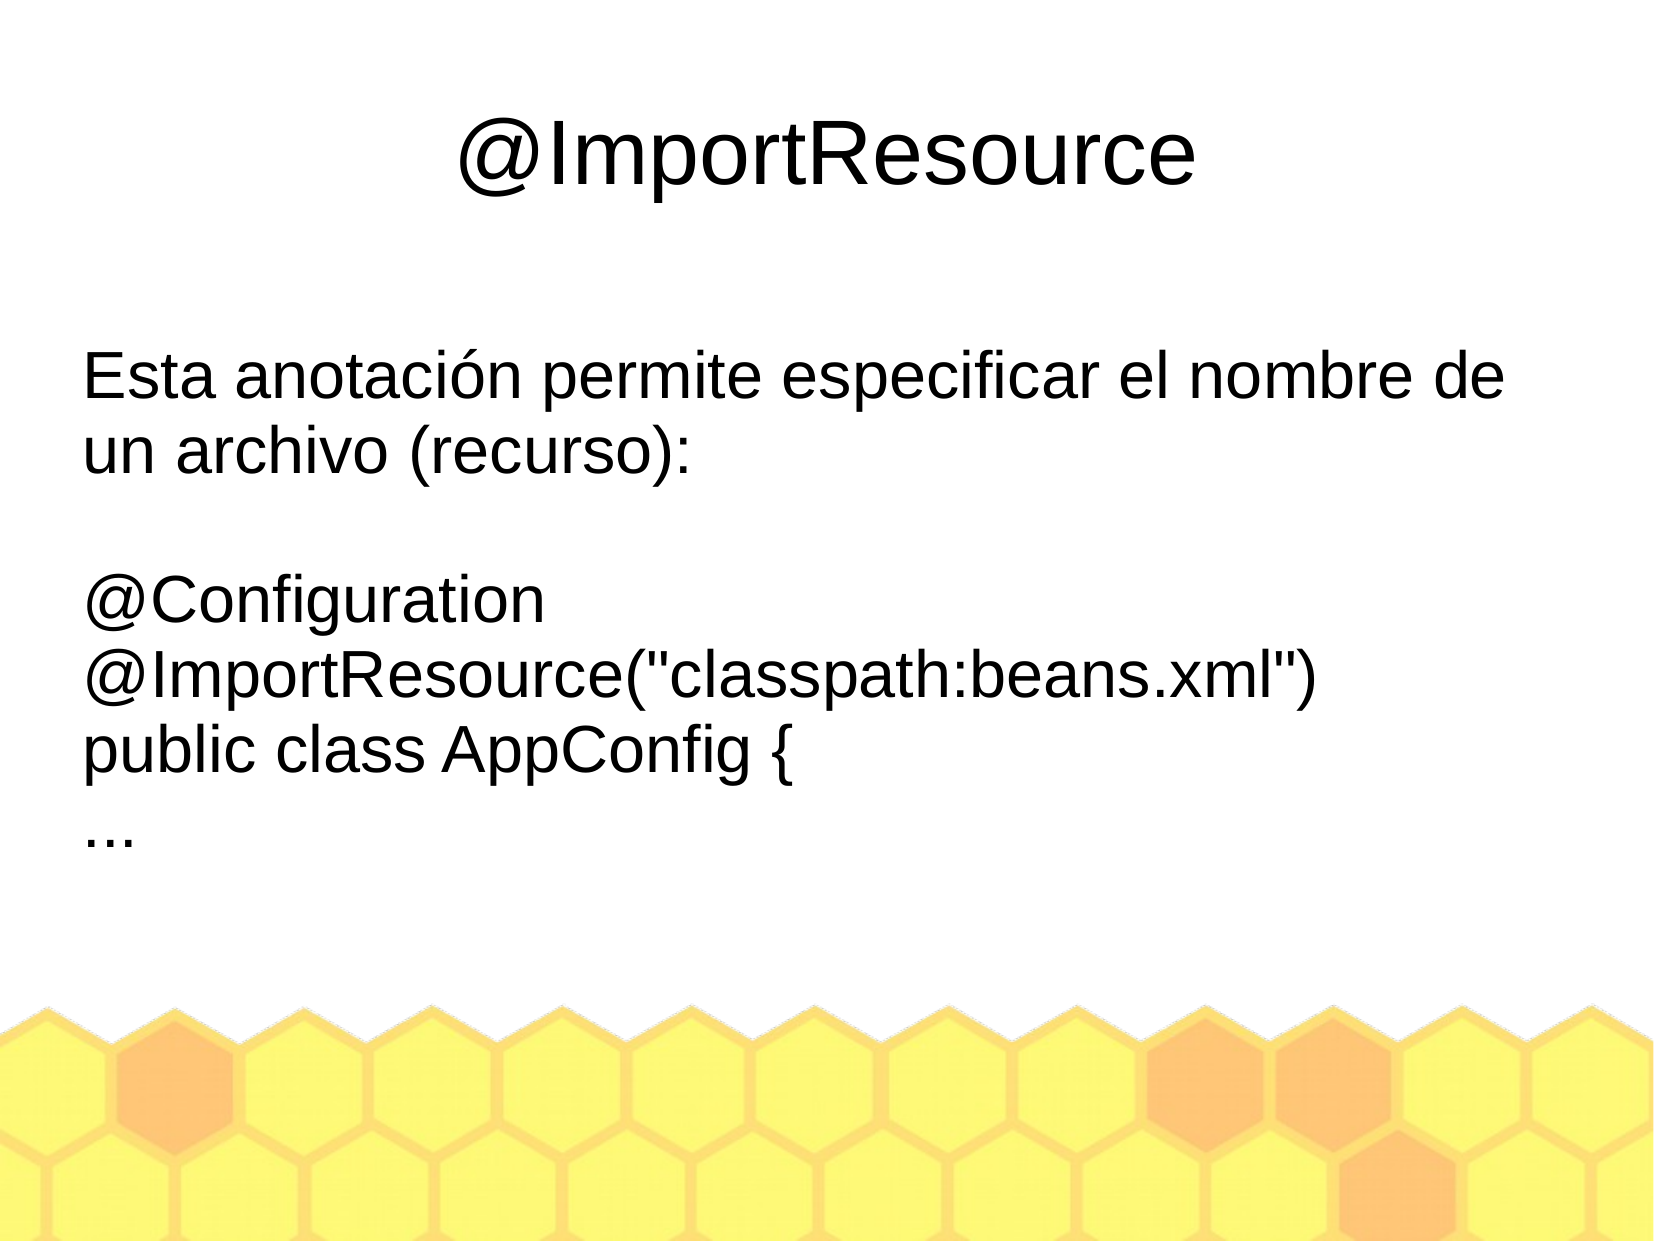

# @ImportResource
Esta anotación permite especificar el nombre de un archivo (recurso):
@Configuration
@ImportResource("classpath:beans.xml")
public class AppConfig {
...